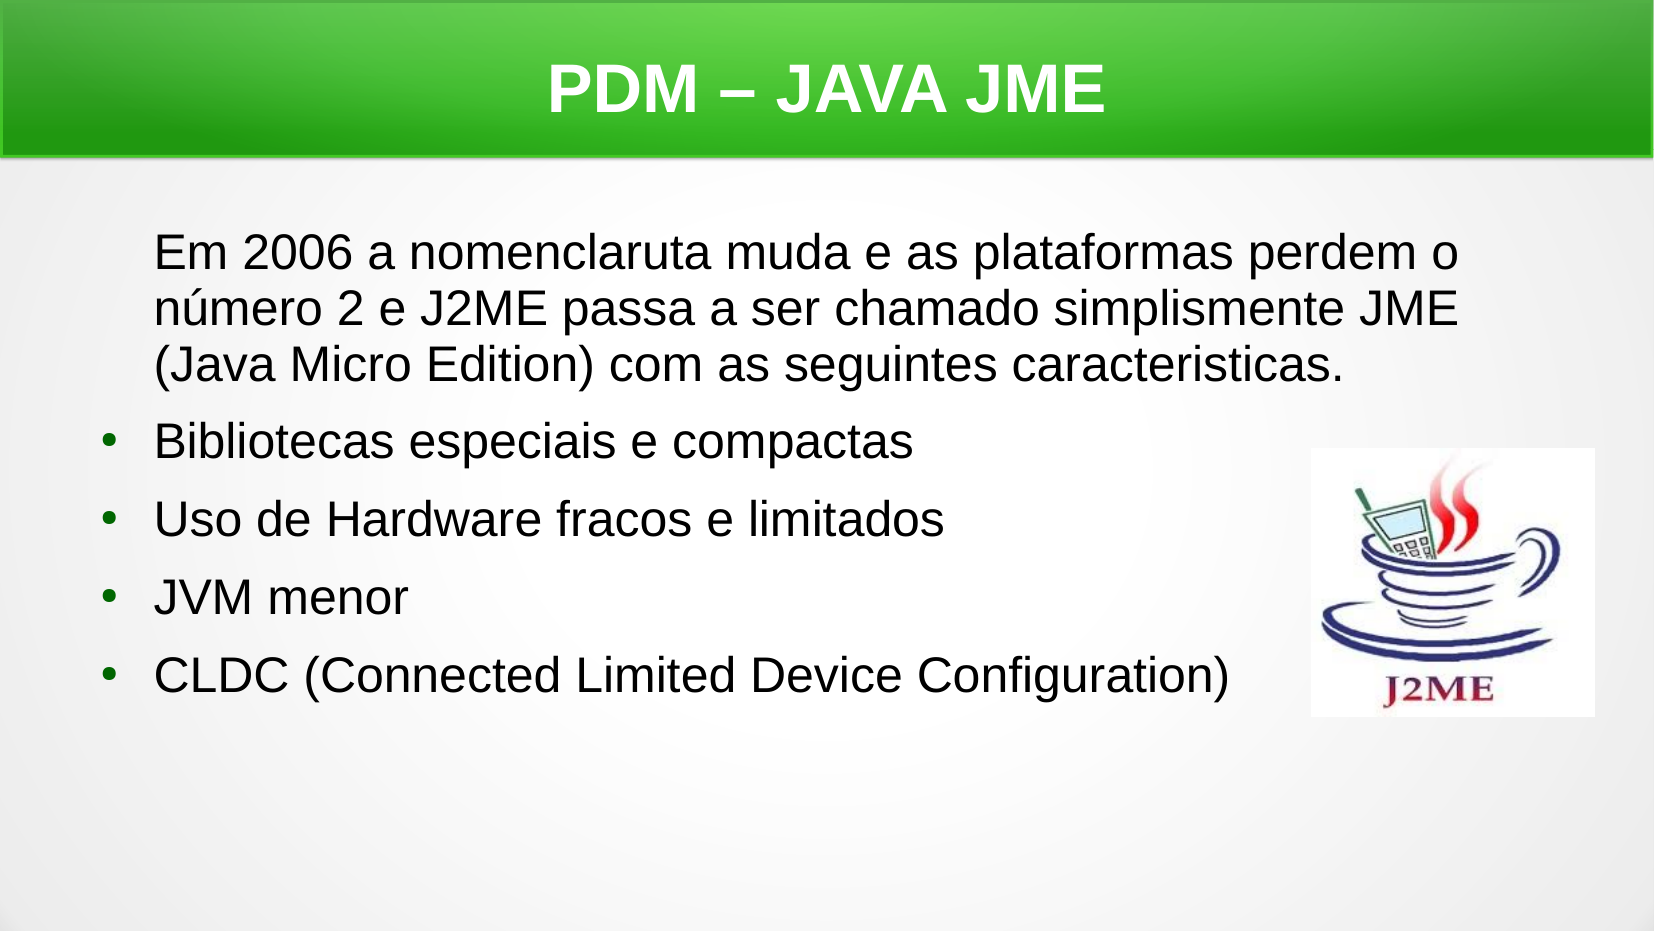

# PDM – JAVA JME
Em 2006 a nomenclaruta muda e as plataformas perdem o número 2 e J2ME passa a ser chamado simplismente JME (Java Micro Edition) com as seguintes caracteristicas.
Bibliotecas especiais e compactas
Uso de Hardware fracos e limitados
JVM menor
CLDC (Connected Limited Device Configuration)